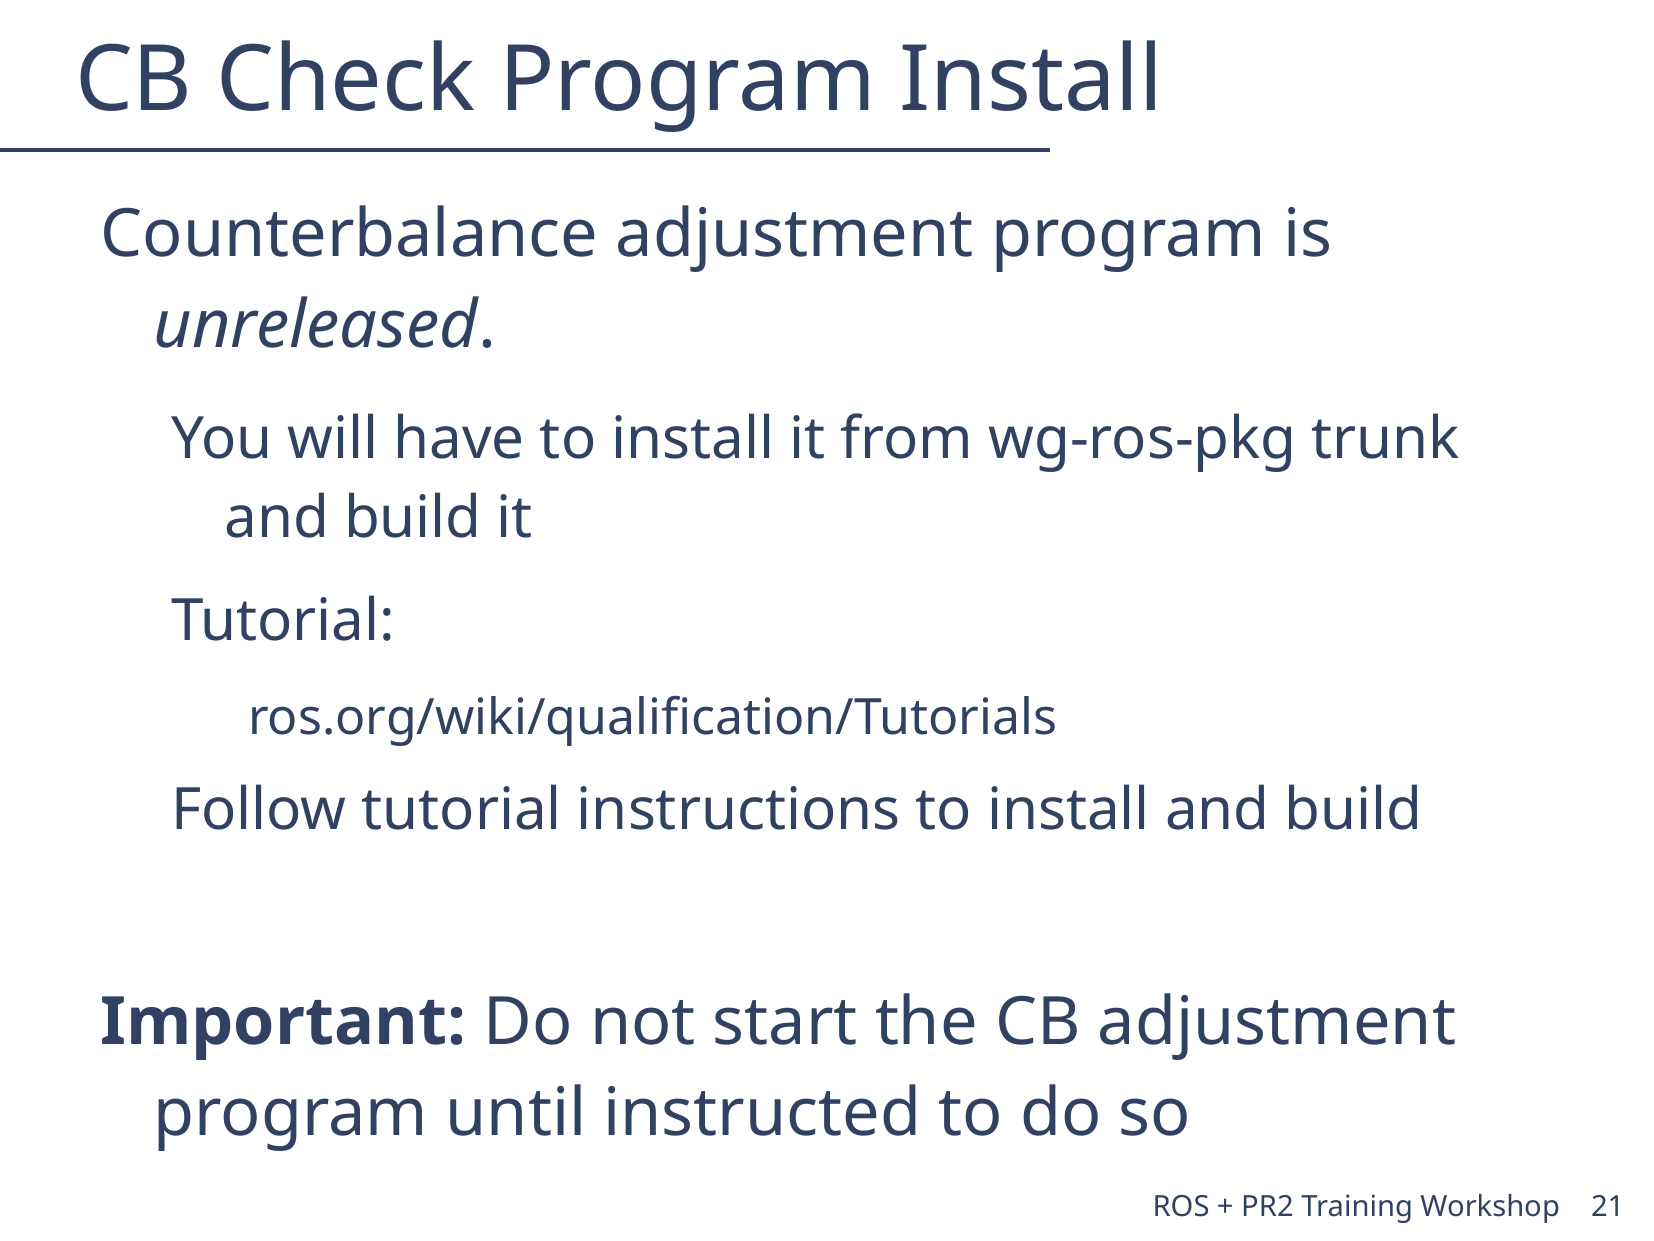

CB Check Program Install
# Counterbalance adjustment program is unreleased.
You will have to install it from wg-ros-pkg trunk and build it
Tutorial:
ros.org/wiki/qualification/Tutorials
Follow tutorial instructions to install and build
Important: Do not start the CB adjustment program until instructed to do so